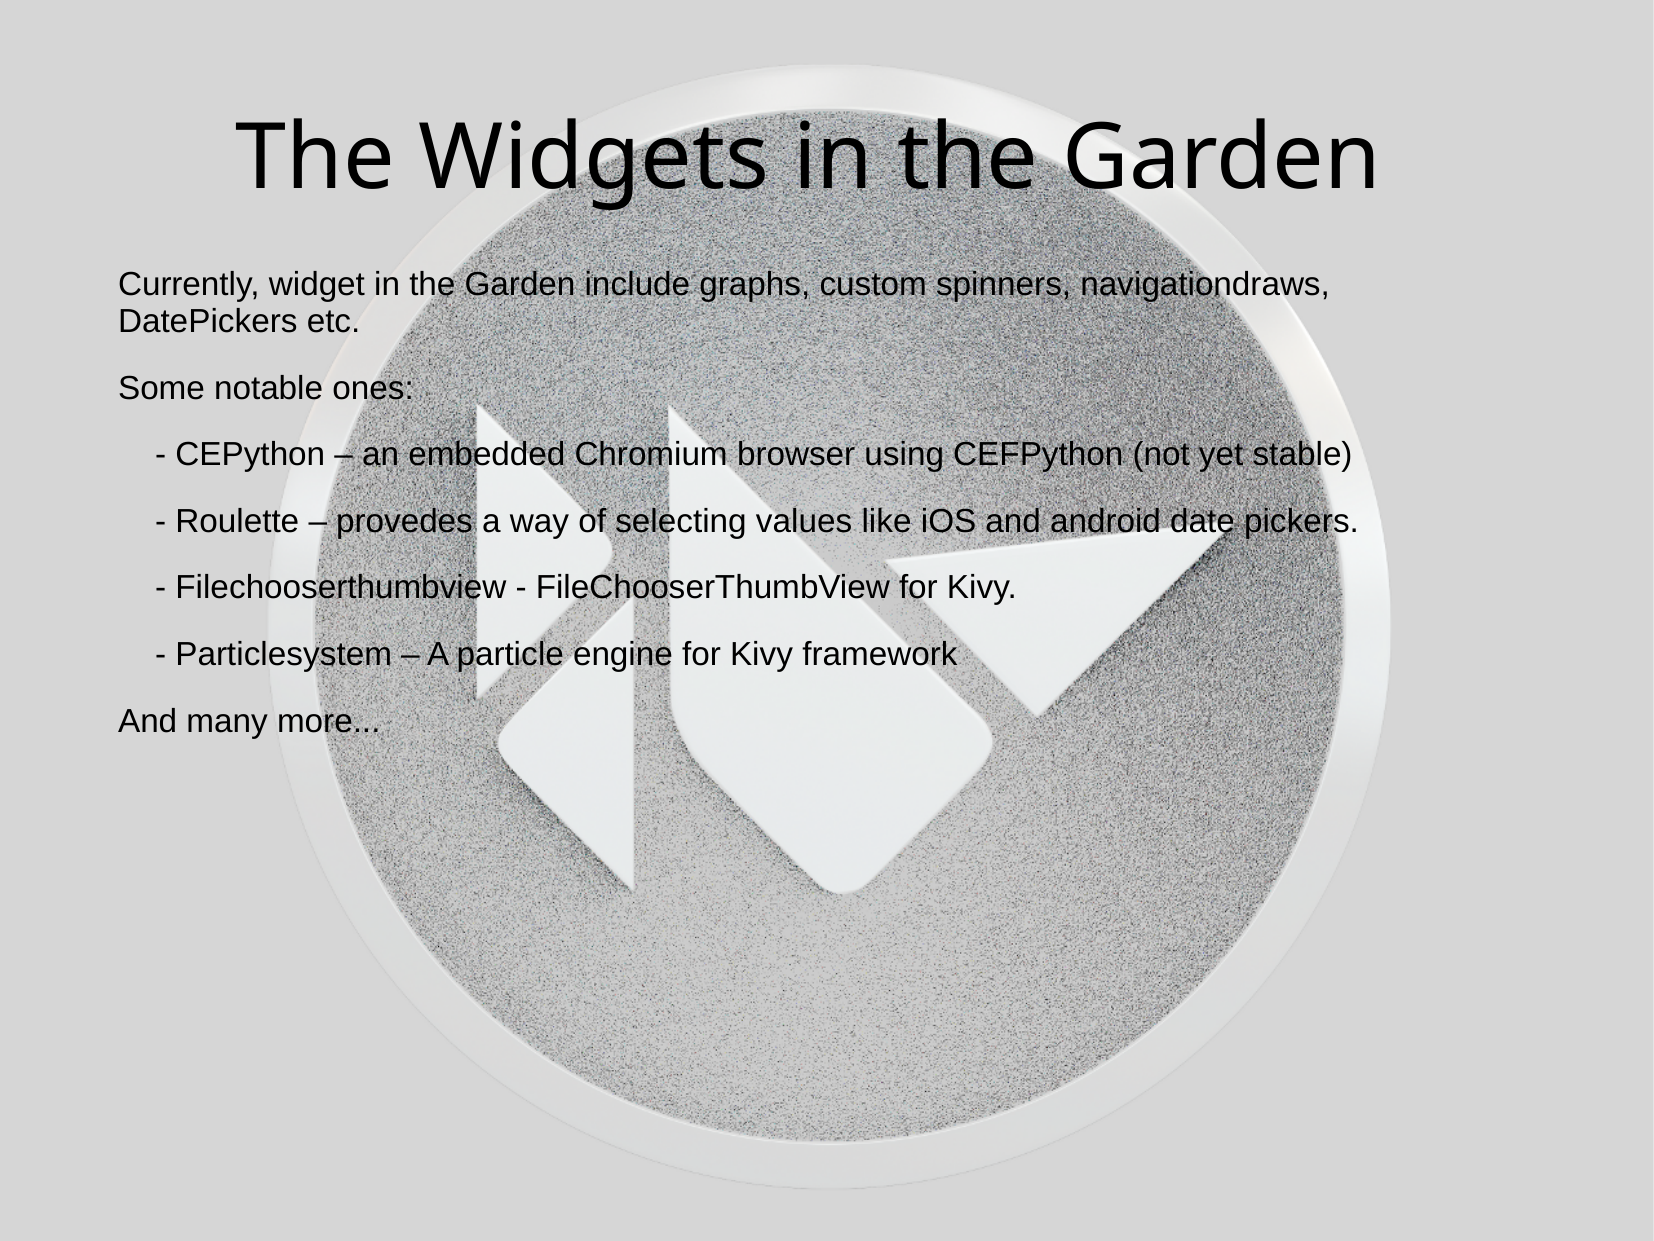

# The Widgets in the Garden
Currently, widget in the Garden include graphs, custom spinners, navigationdraws, DatePickers etc.
Some notable ones:
 - CEPython – an embedded Chromium browser using CEFPython (not yet stable)
 - Roulette – provedes a way of selecting values like iOS and android date pickers.
 - Filechooserthumbview - FileChooserThumbView for Kivy.
 - Particlesystem – A particle engine for Kivy framework
And many more...